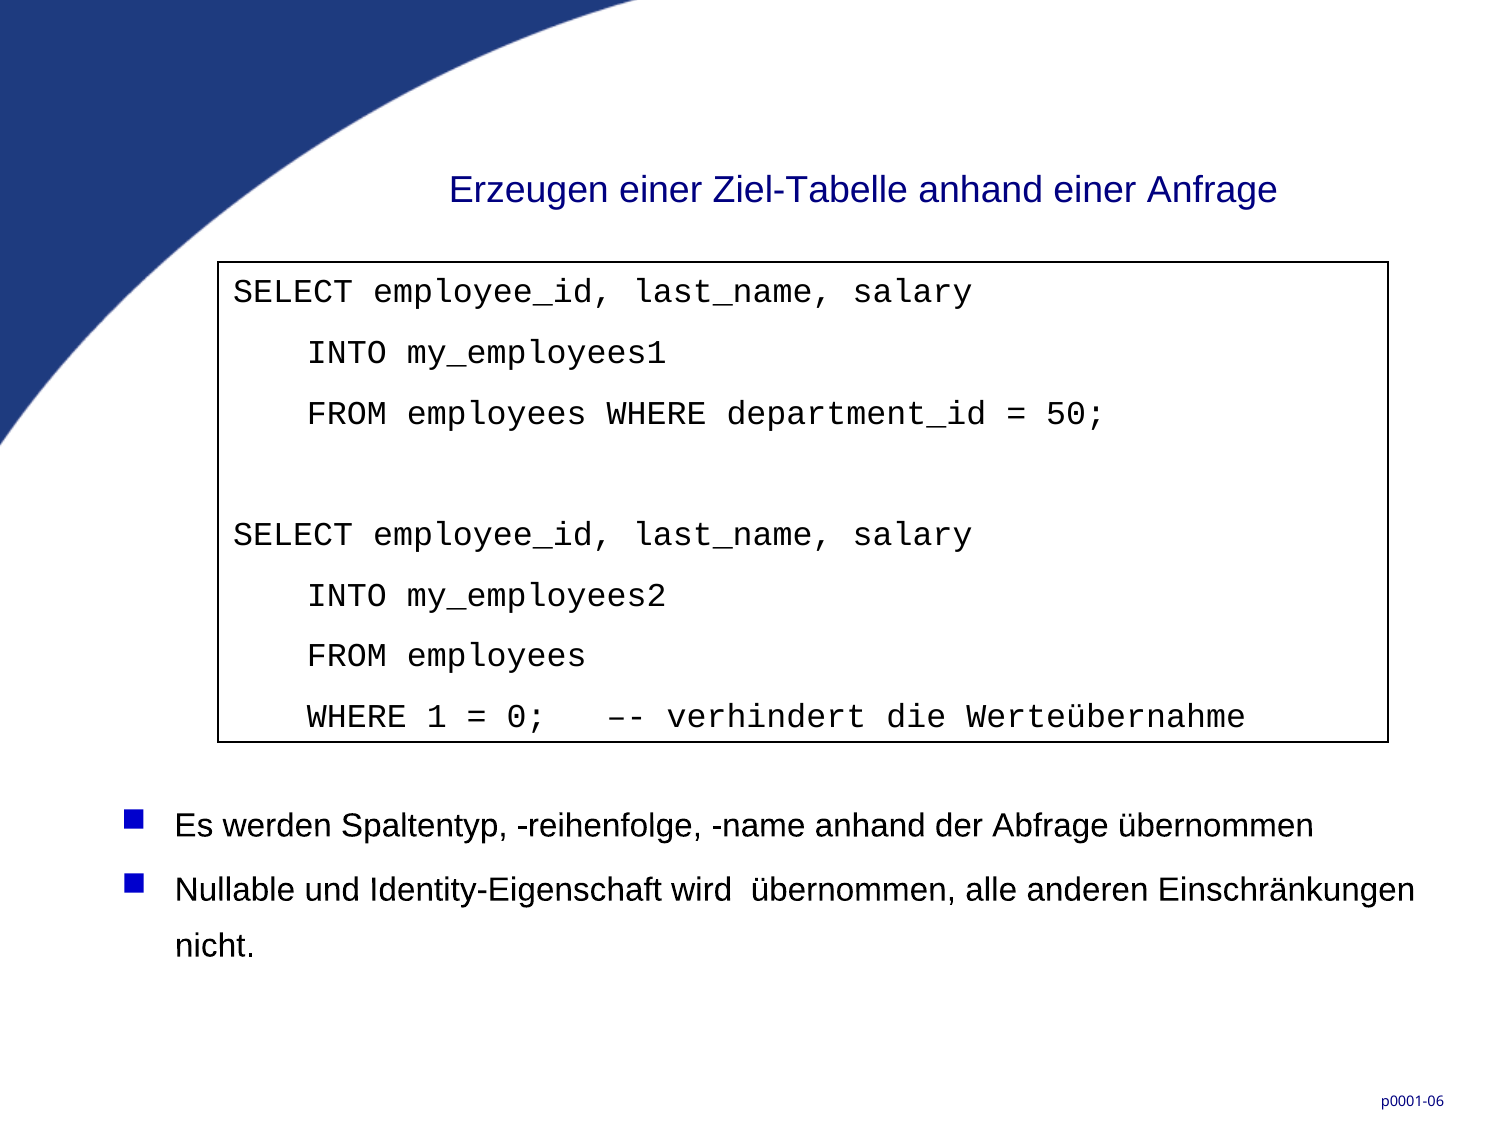

# Erzeugen einer Ziel-Tabelle anhand einer Anfrage
SELECT employee_id, last_name, salary
	INTO my_employees1
	FROM employees WHERE department_id = 50;
SELECT employee_id, last_name, salary
	INTO my_employees2
	FROM employees
	WHERE 1 = 0; –- verhindert die Werteübernahme
Es werden Spaltentyp, -reihenfolge, -name anhand der Abfrage übernommen
Nullable und Identity-Eigenschaft wird übernommen, alle anderen Einschränkungen nicht.